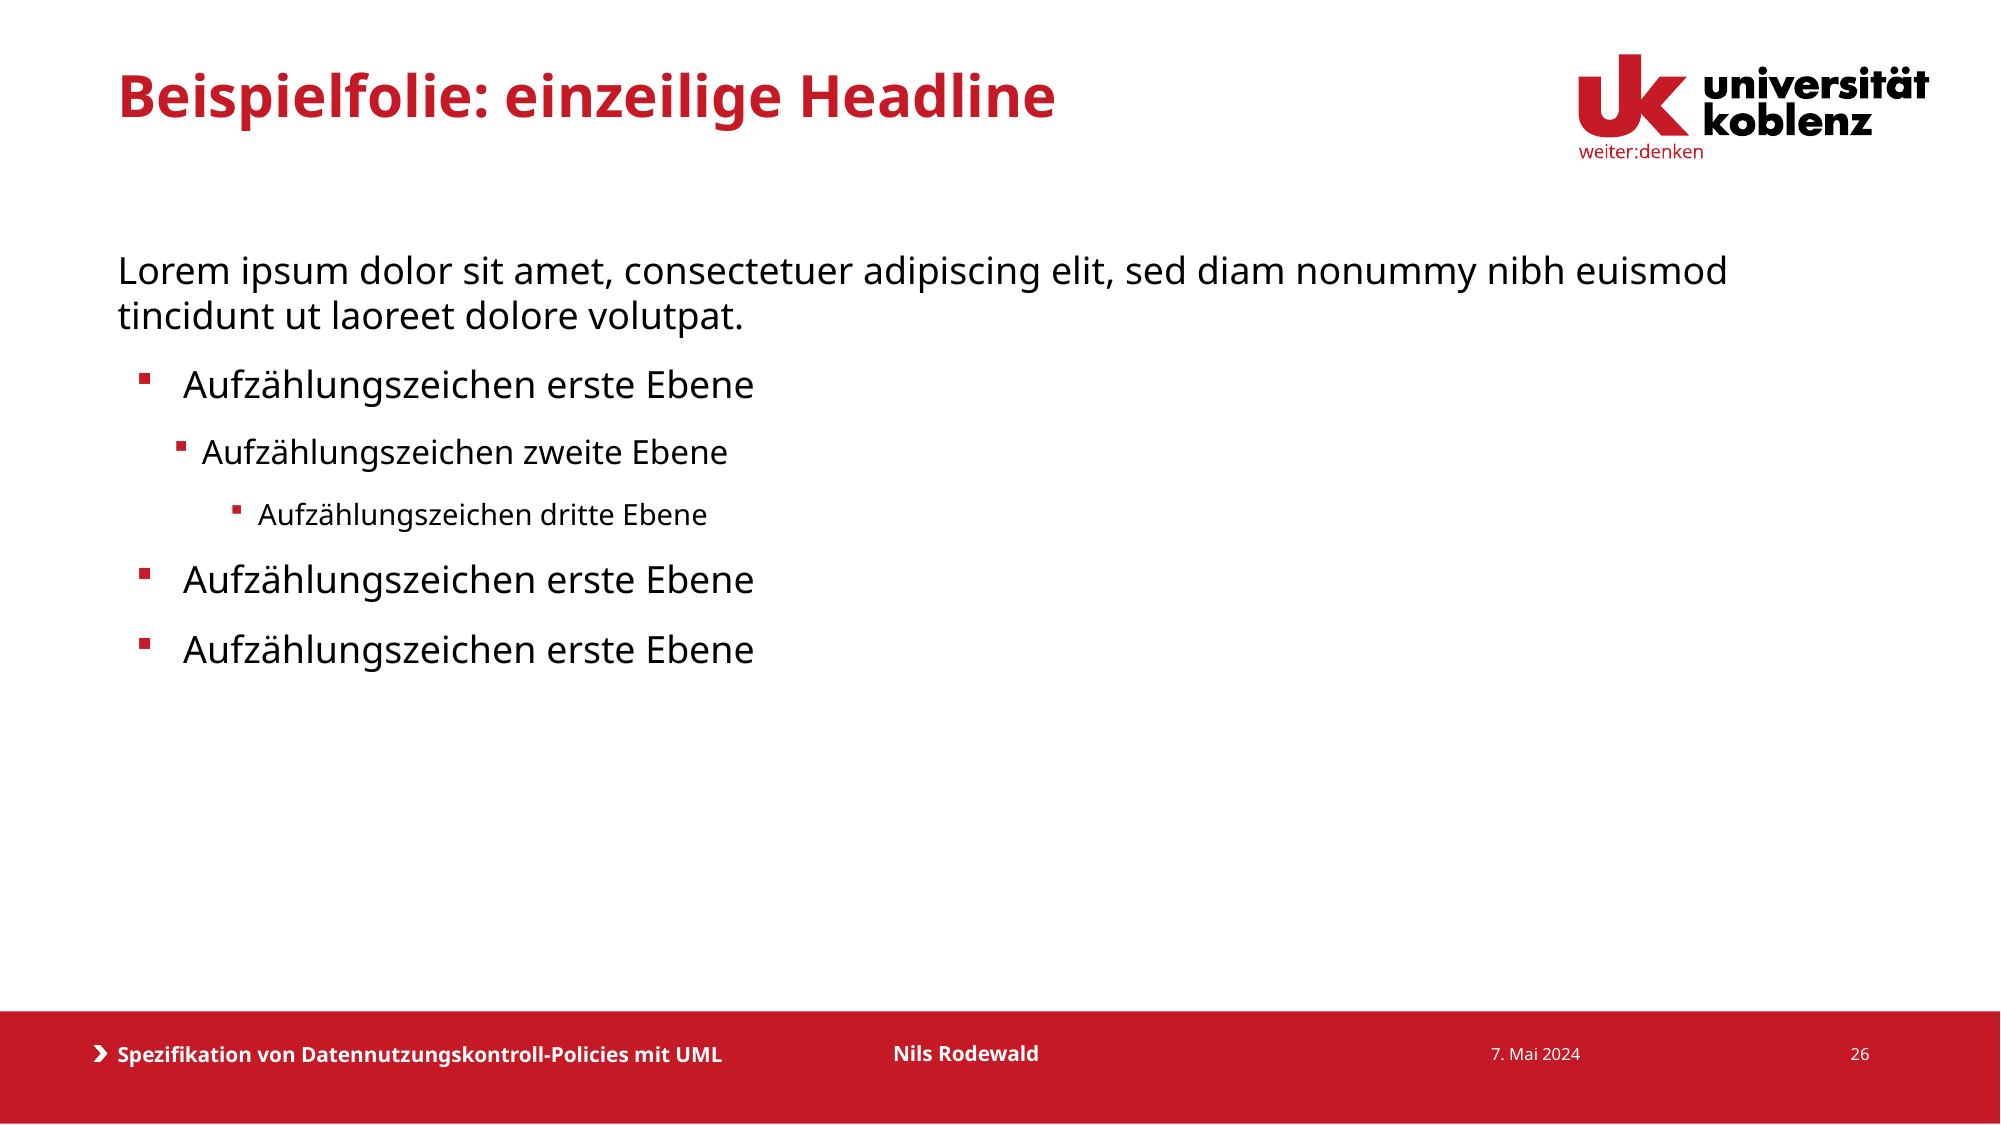

# Beispielfolie: einzeilige Headline
Lorem ipsum dolor sit amet, consectetuer adipiscing elit, sed diam nonummy nibh euismod tincidunt ut laoreet dolore volutpat.
Aufzählungszeichen erste Ebene
Aufzählungszeichen zweite Ebene
Aufzählungszeichen dritte Ebene
Aufzählungszeichen erste Ebene
Aufzählungszeichen erste Ebene